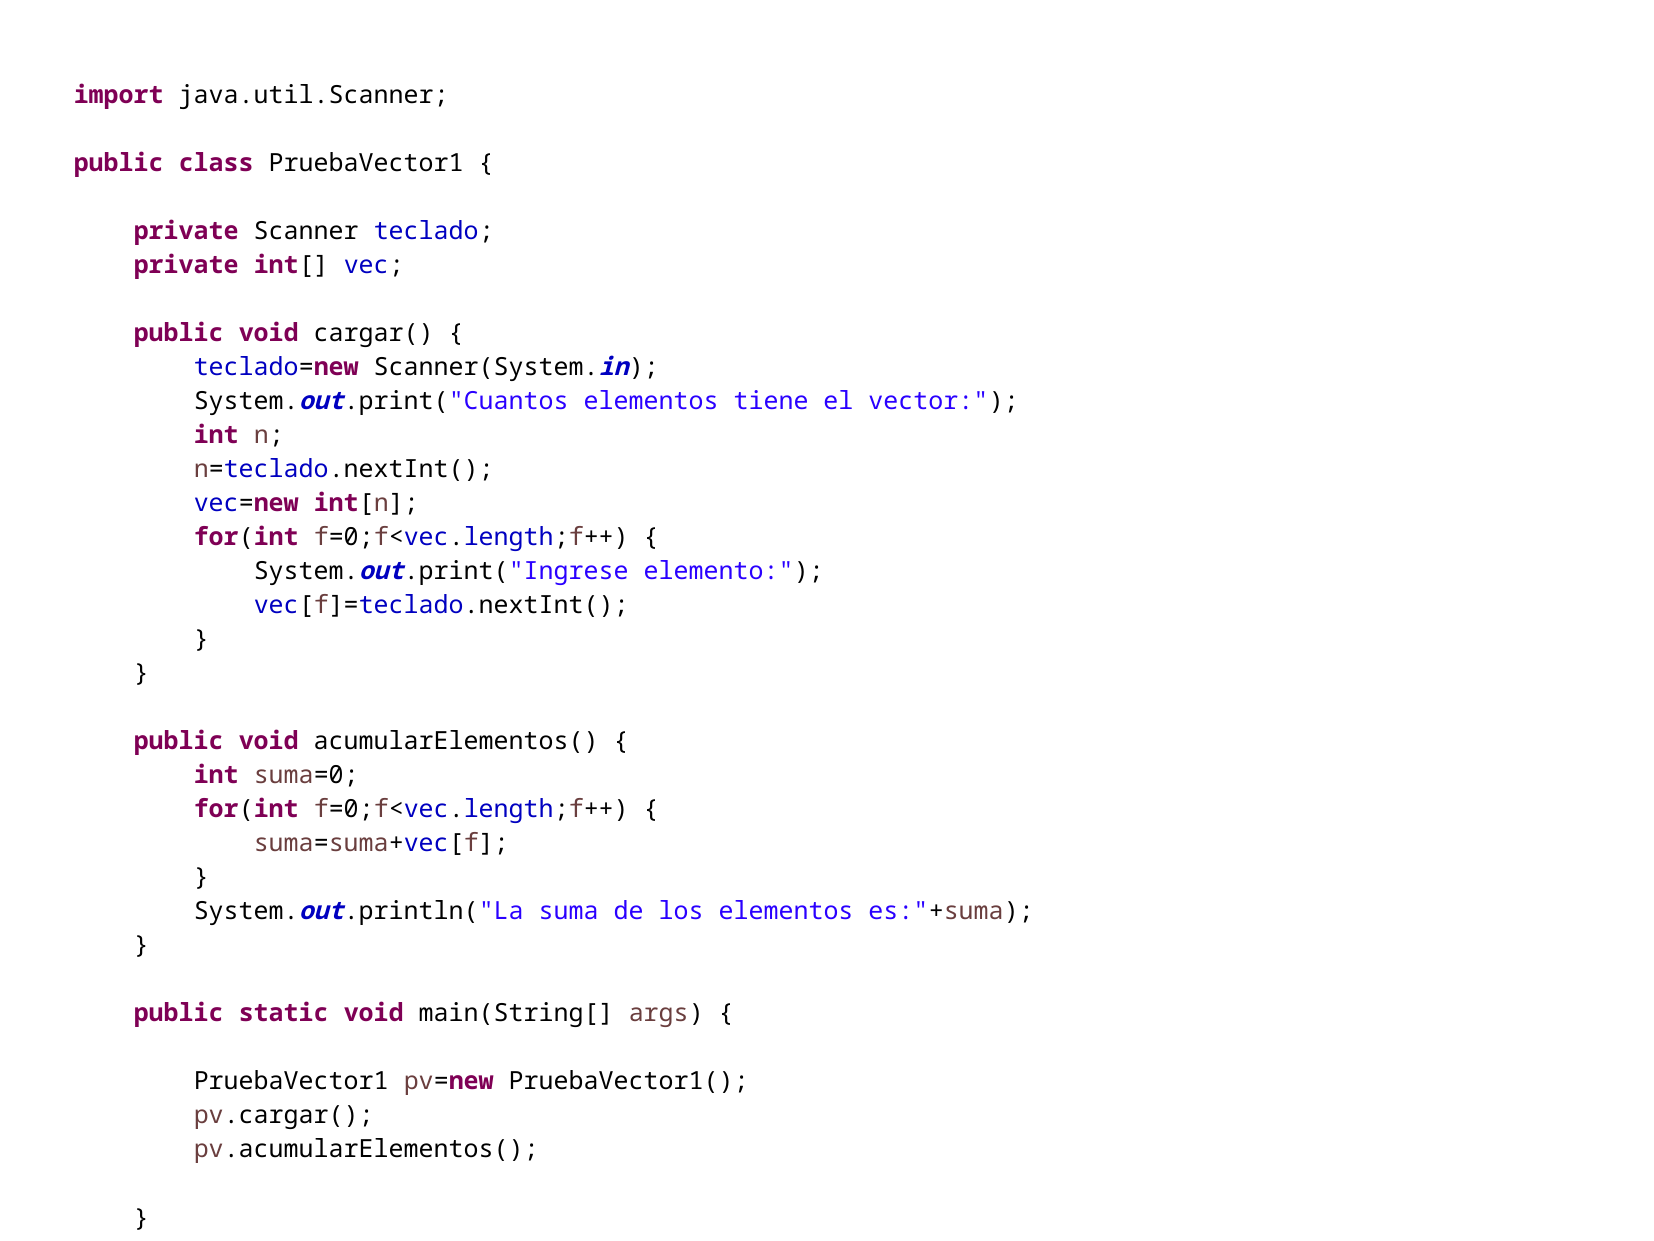

import java.util.Scanner;
public class PruebaVector1 {
 private Scanner teclado;
 private int[] vec;
 public void cargar() {
 teclado=new Scanner(System.in);
 System.out.print("Cuantos elementos tiene el vector:");
 int n;
 n=teclado.nextInt();
 vec=new int[n];
 for(int f=0;f<vec.length;f++) {
 System.out.print("Ingrese elemento:");
 vec[f]=teclado.nextInt();
 }
 }
 public void acumularElementos() {
 int suma=0;
 for(int f=0;f<vec.length;f++) {
 suma=suma+vec[f];
 }
 System.out.println("La suma de los elementos es:"+suma);
 }
 public static void main(String[] args) {
 PruebaVector1 pv=new PruebaVector1();
 pv.cargar();
 pv.acumularElementos();
 }
}